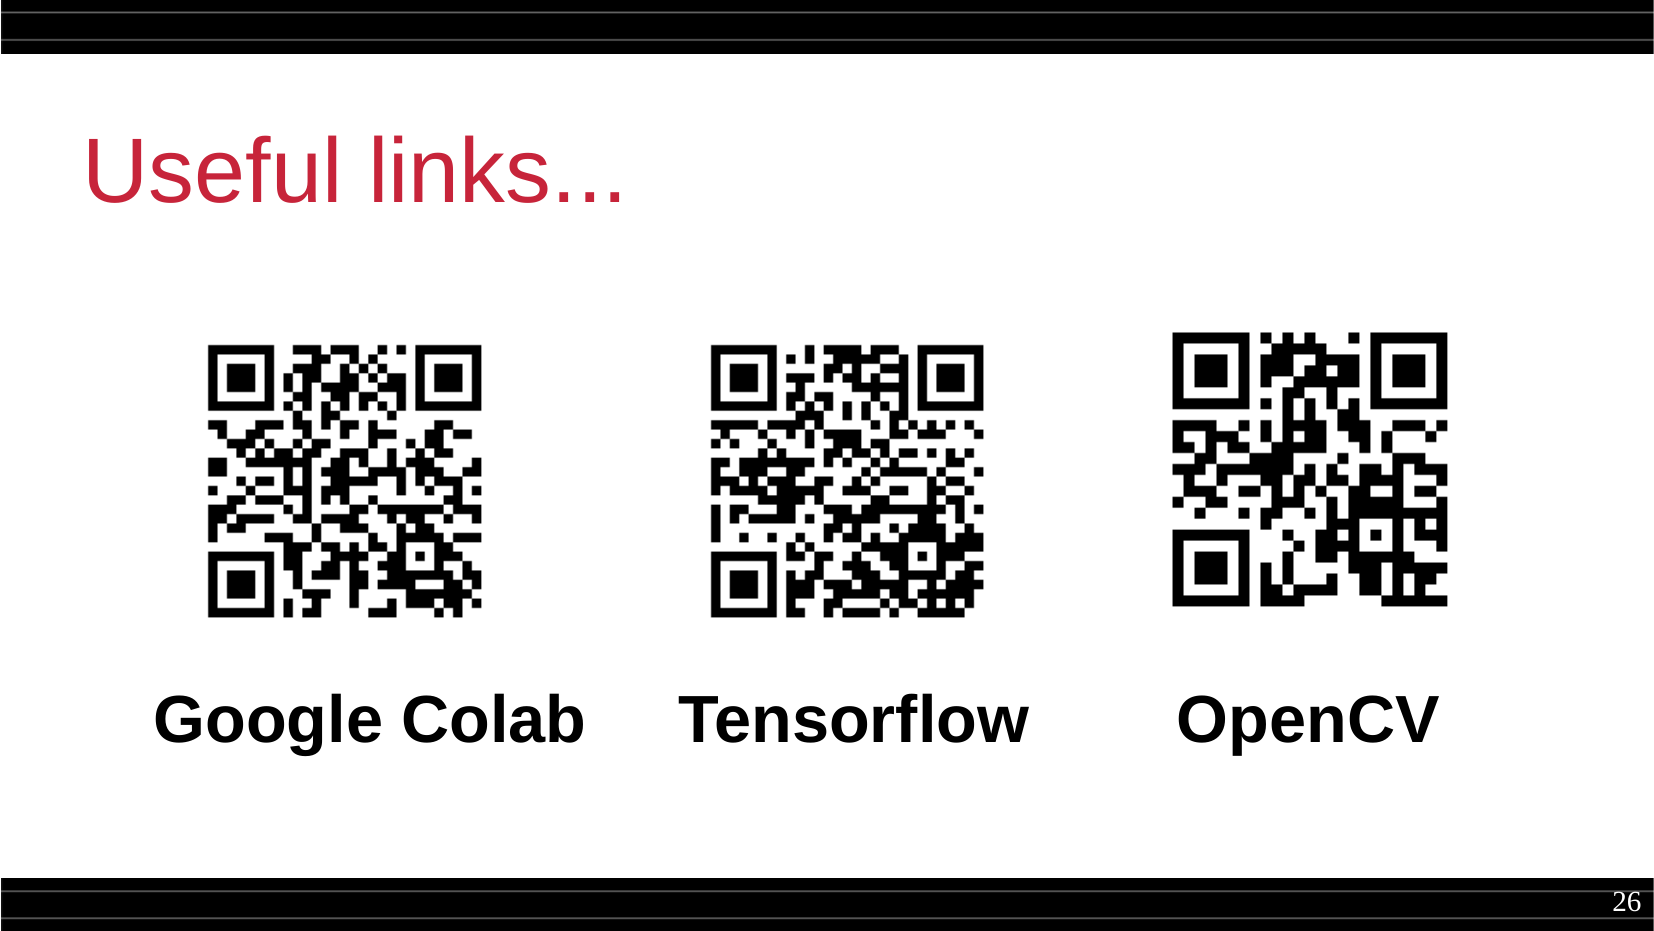

# Useful links...
Google Colab Tensorflow OpenCV